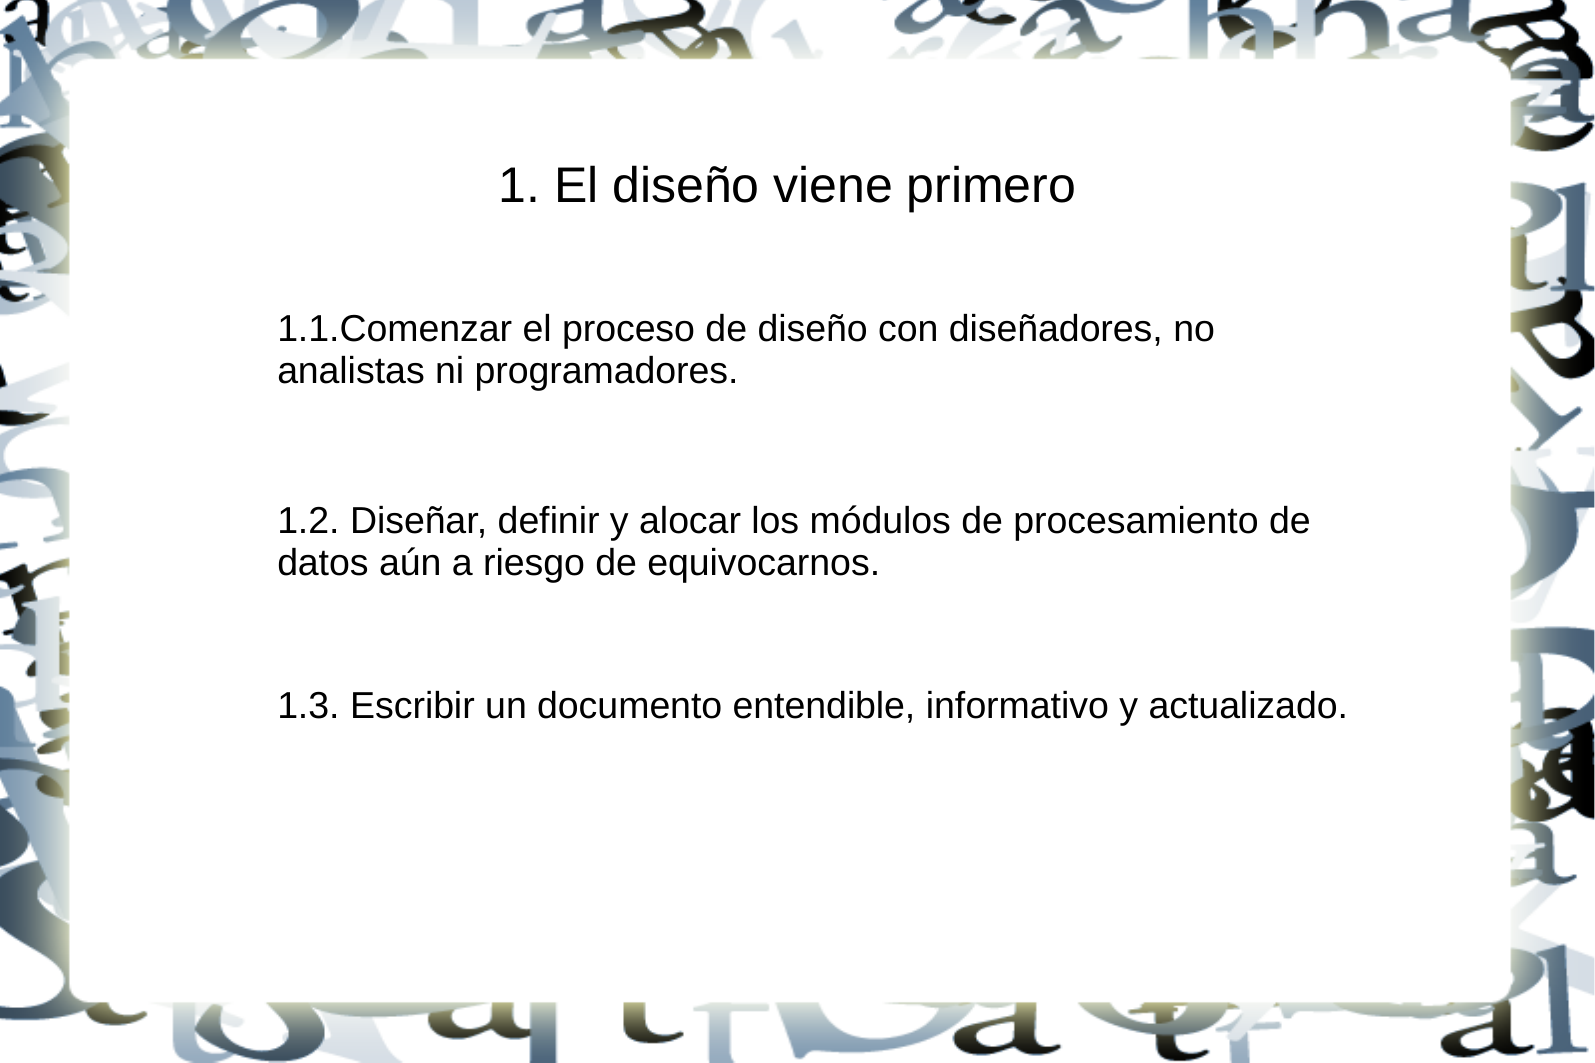

1. El diseño viene primero
1.1.Comenzar el proceso de diseño con diseñadores, no analistas ni programadores.
1.2. Diseñar, definir y alocar los módulos de procesamiento de datos aún a riesgo de equivocarnos.
1.3. Escribir un documento entendible, informativo y actualizado.